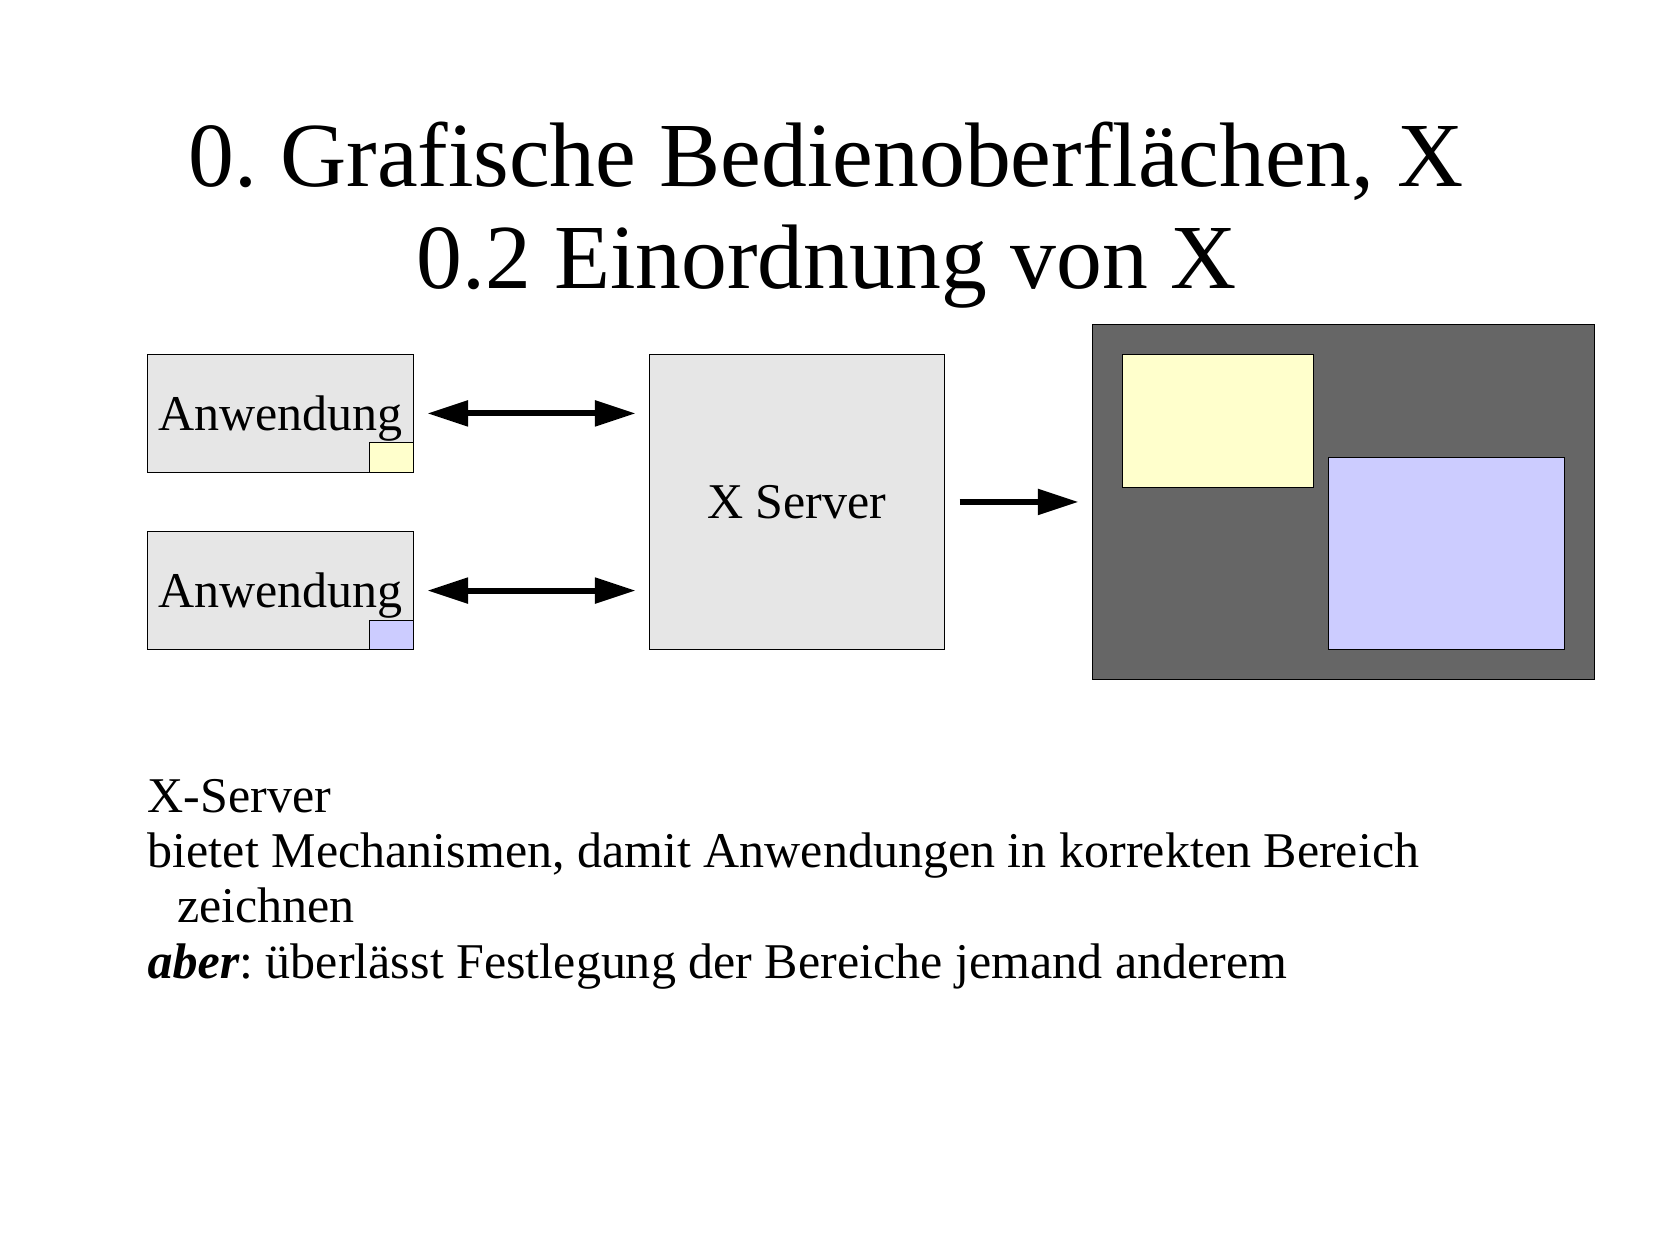

# 0. Grafische Bedienoberflächen, X 0.2 Einordnung von X
Anwendung
X Server
Anwendung
X-Server
bietet Mechanismen, damit Anwendungen in korrekten Bereich
zeichnen
aber: überlässt Festlegung der Bereiche jemand anderem